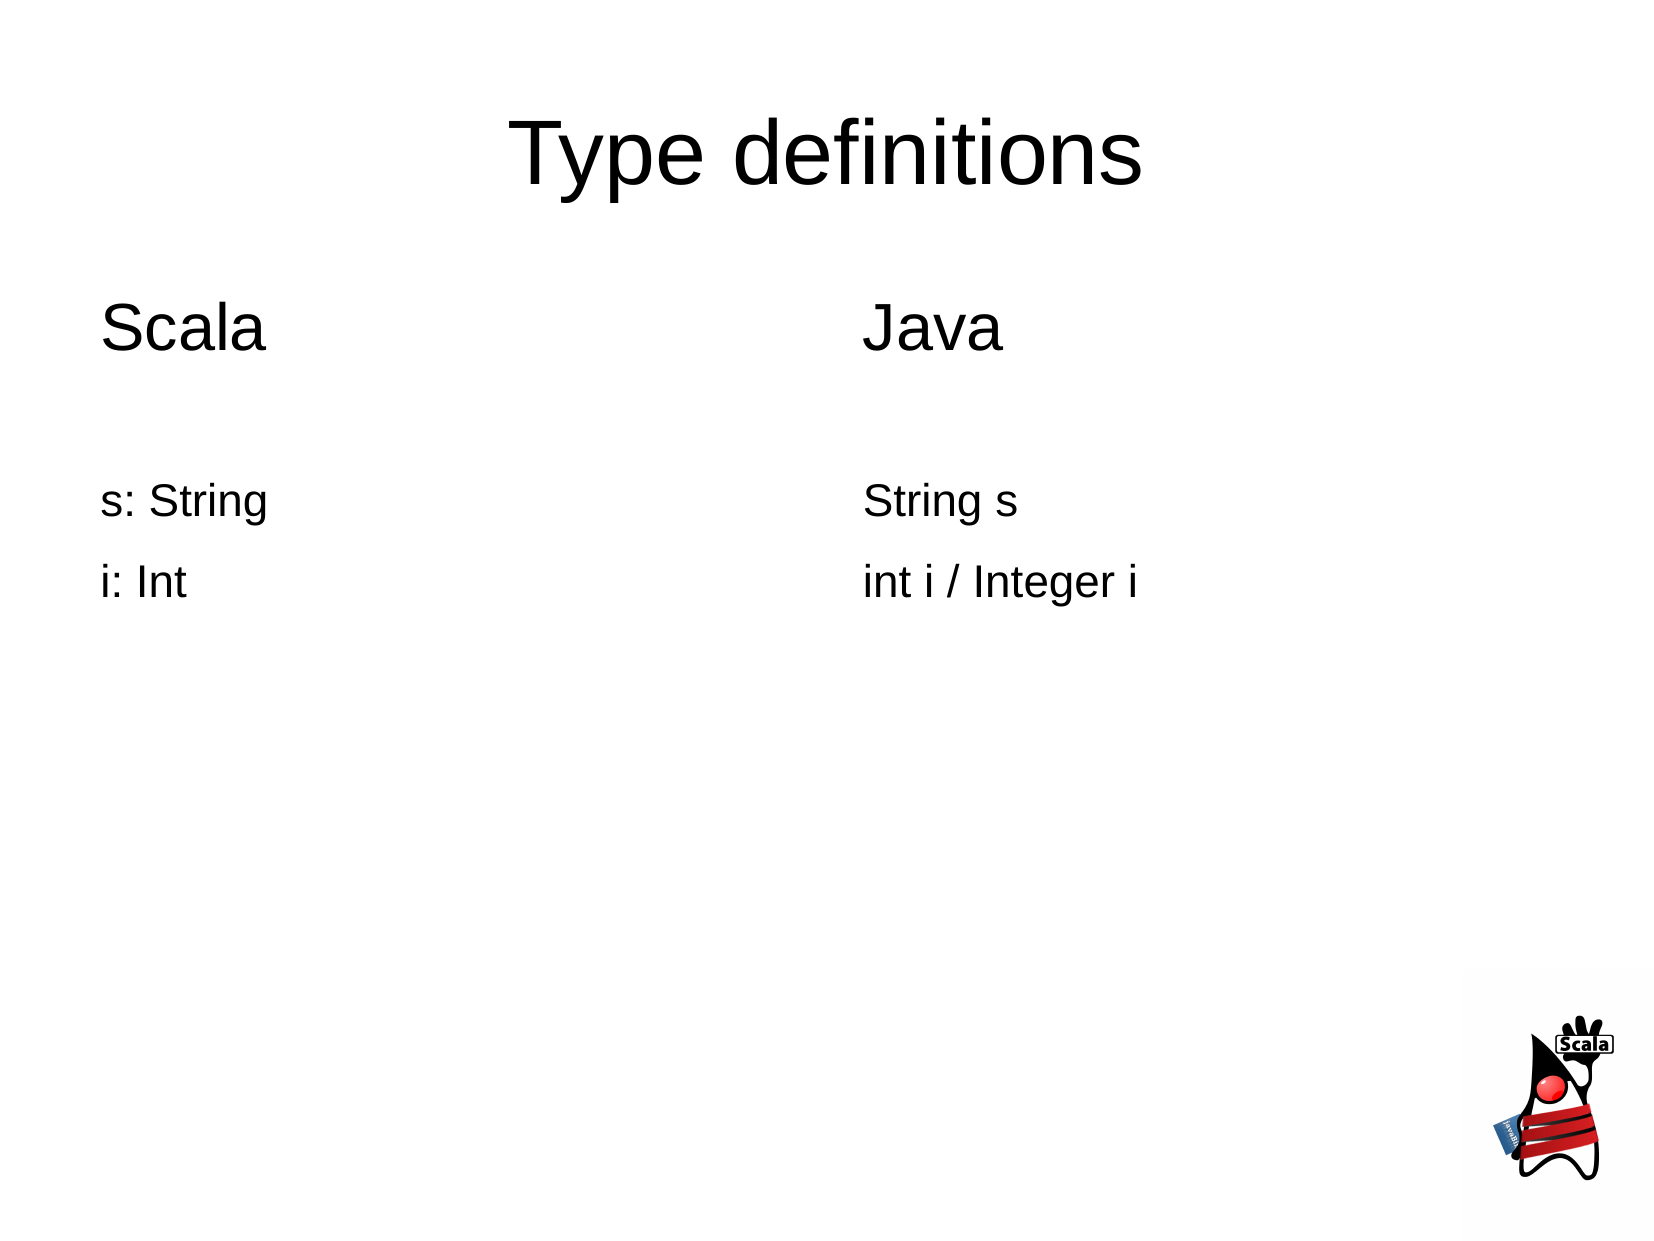

# Type definitions
Scala
s: String
i: Int
Java
String s
int i / Integer i